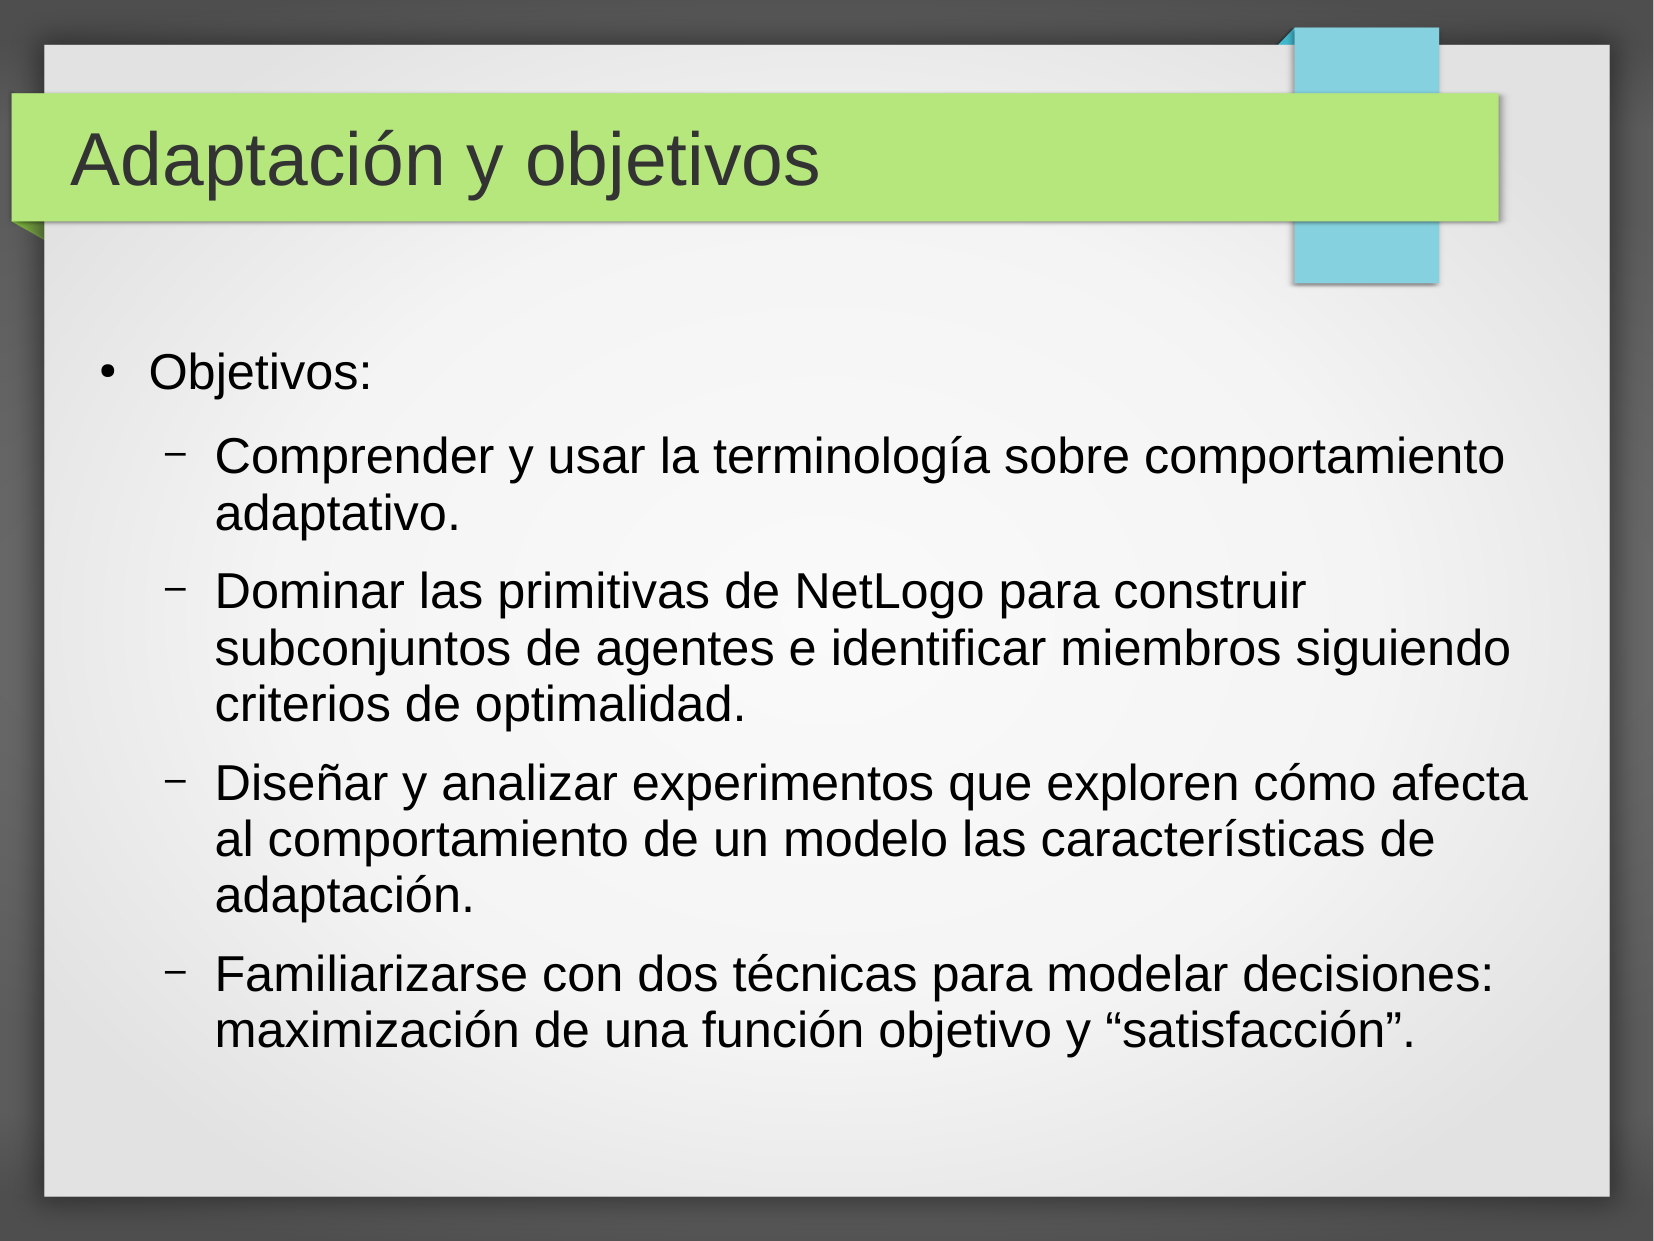

# Adaptación y objetivos
Objetivos:
Comprender y usar la terminología sobre comportamiento adaptativo.
Dominar las primitivas de NetLogo para construir subconjuntos de agentes e identificar miembros siguiendo criterios de optimalidad.
Diseñar y analizar experimentos que exploren cómo afecta al comportamiento de un modelo las características de adaptación.
Familiarizarse con dos técnicas para modelar decisiones: maximización de una función objetivo y “satisfacción”.